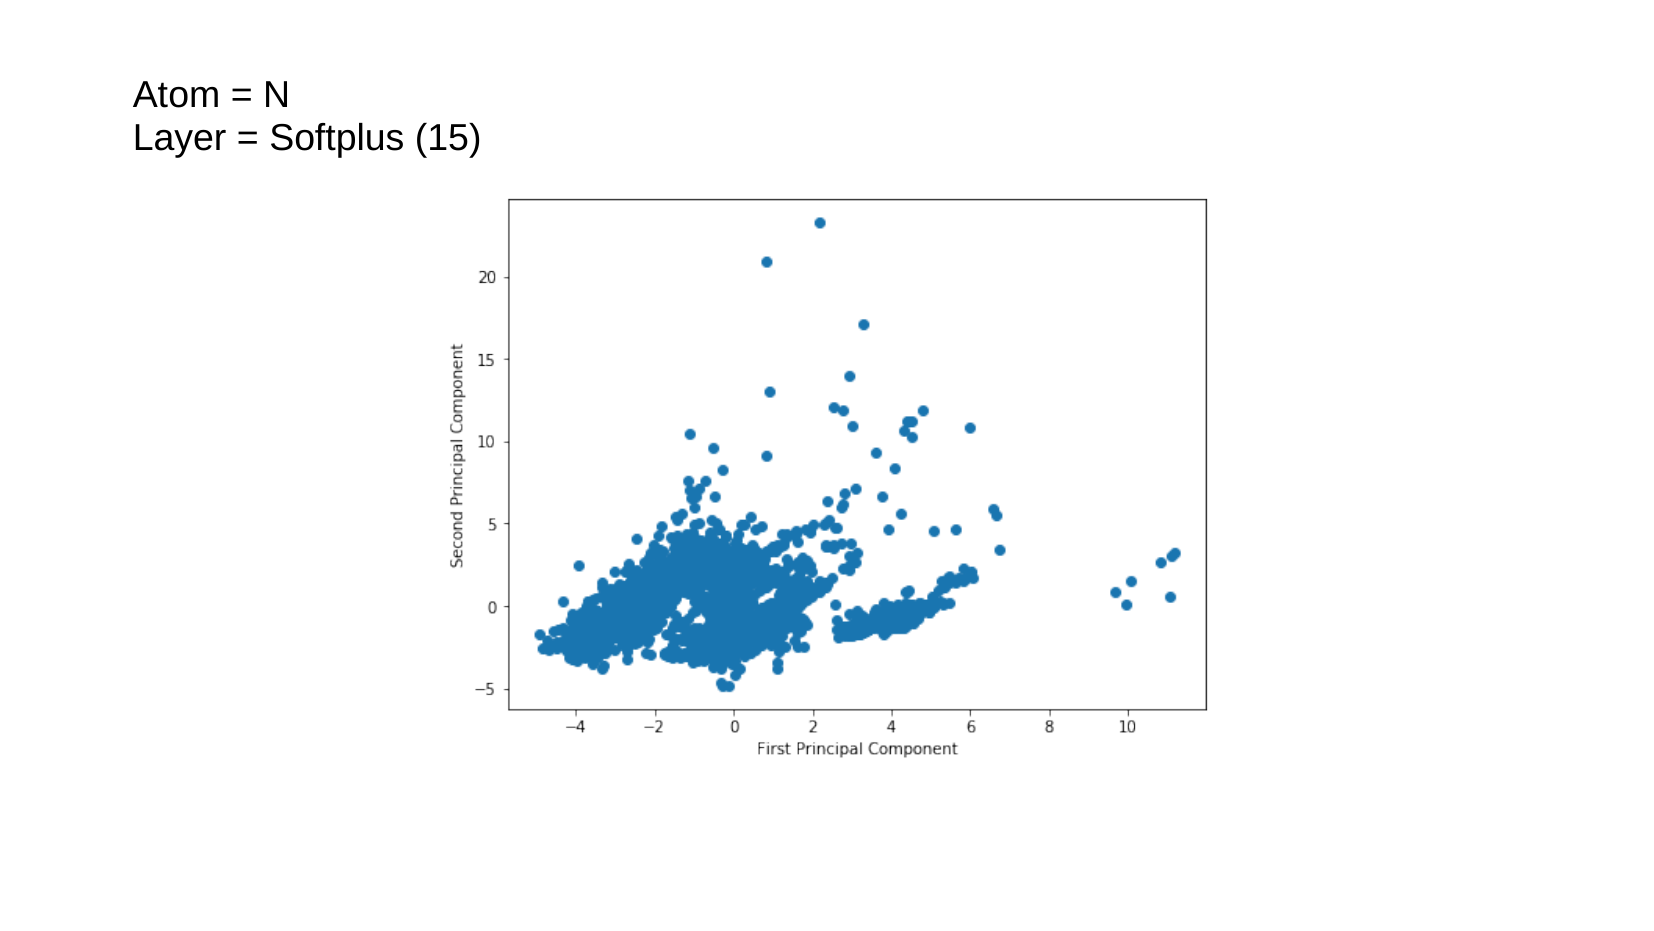

Atom = N
Layer = Softplus (15)